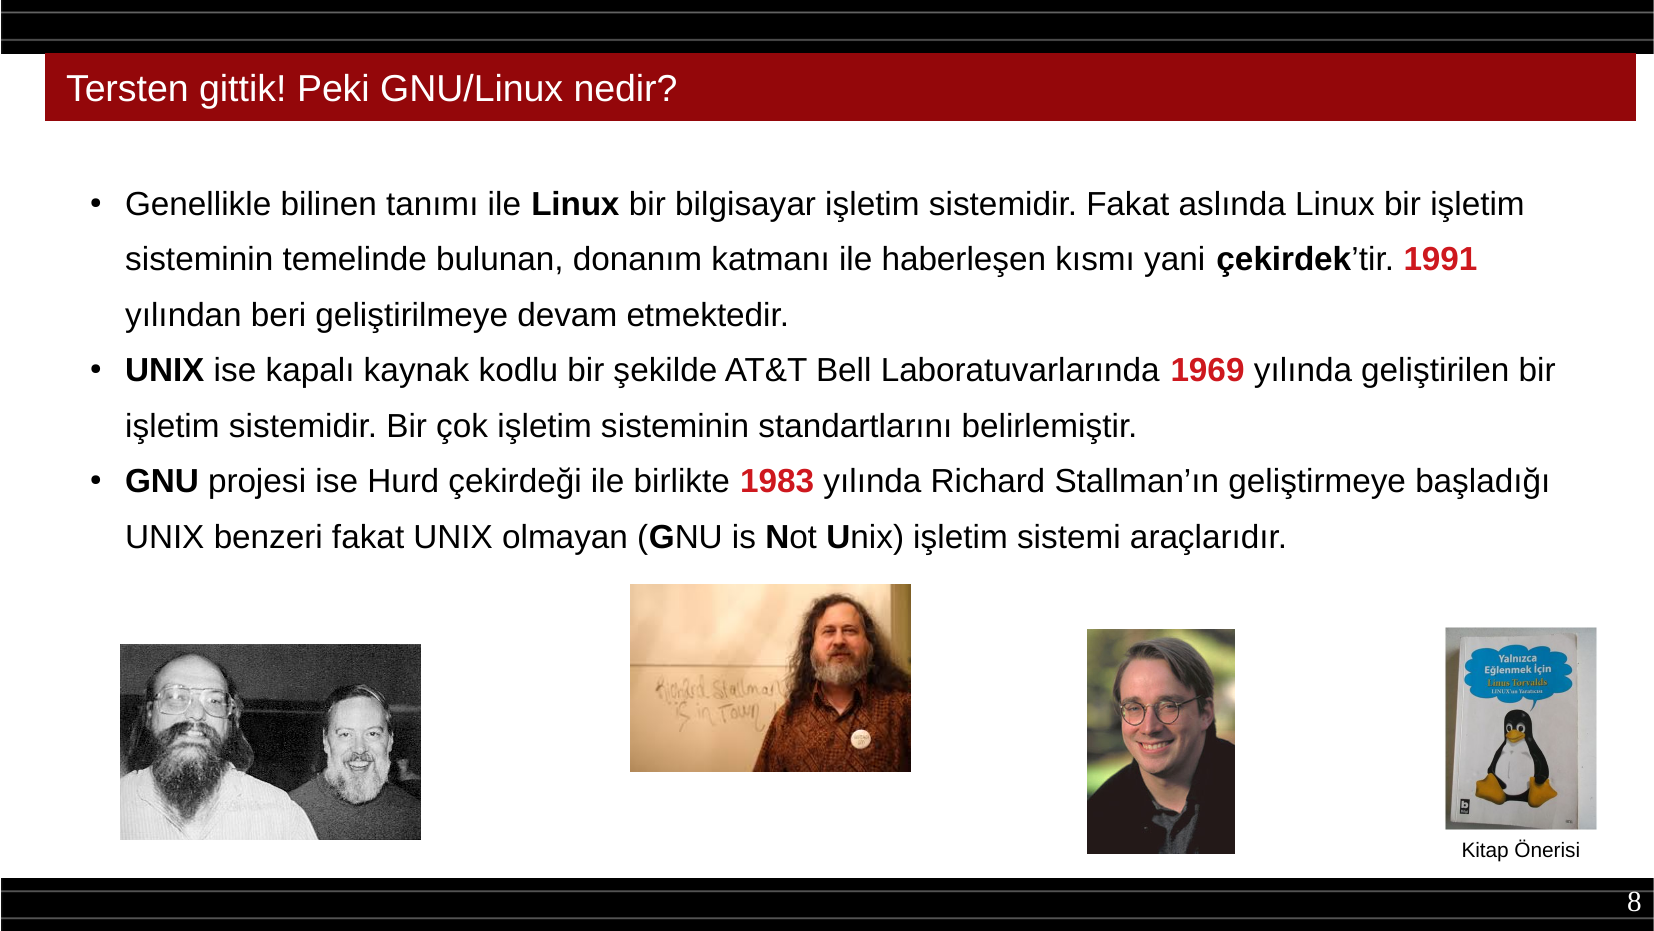

Tersten gittik! Peki GNU/Linux nedir?
Genellikle bilinen tanımı ile Linux bir bilgisayar işletim sistemidir. Fakat aslında Linux bir işletim sisteminin temelinde bulunan, donanım katmanı ile haberleşen kısmı yani çekirdek’tir. 1991 yılından beri geliştirilmeye devam etmektedir.
UNIX ise kapalı kaynak kodlu bir şekilde AT&T Bell Laboratuvarlarında 1969 yılında geliştirilen bir işletim sistemidir. Bir çok işletim sisteminin standartlarını belirlemiştir.
GNU projesi ise Hurd çekirdeği ile birlikte 1983 yılında Richard Stallman’ın geliştirmeye başladığı UNIX benzeri fakat UNIX olmayan (GNU is Not Unix) işletim sistemi araçlarıdır.
Kitap Önerisi